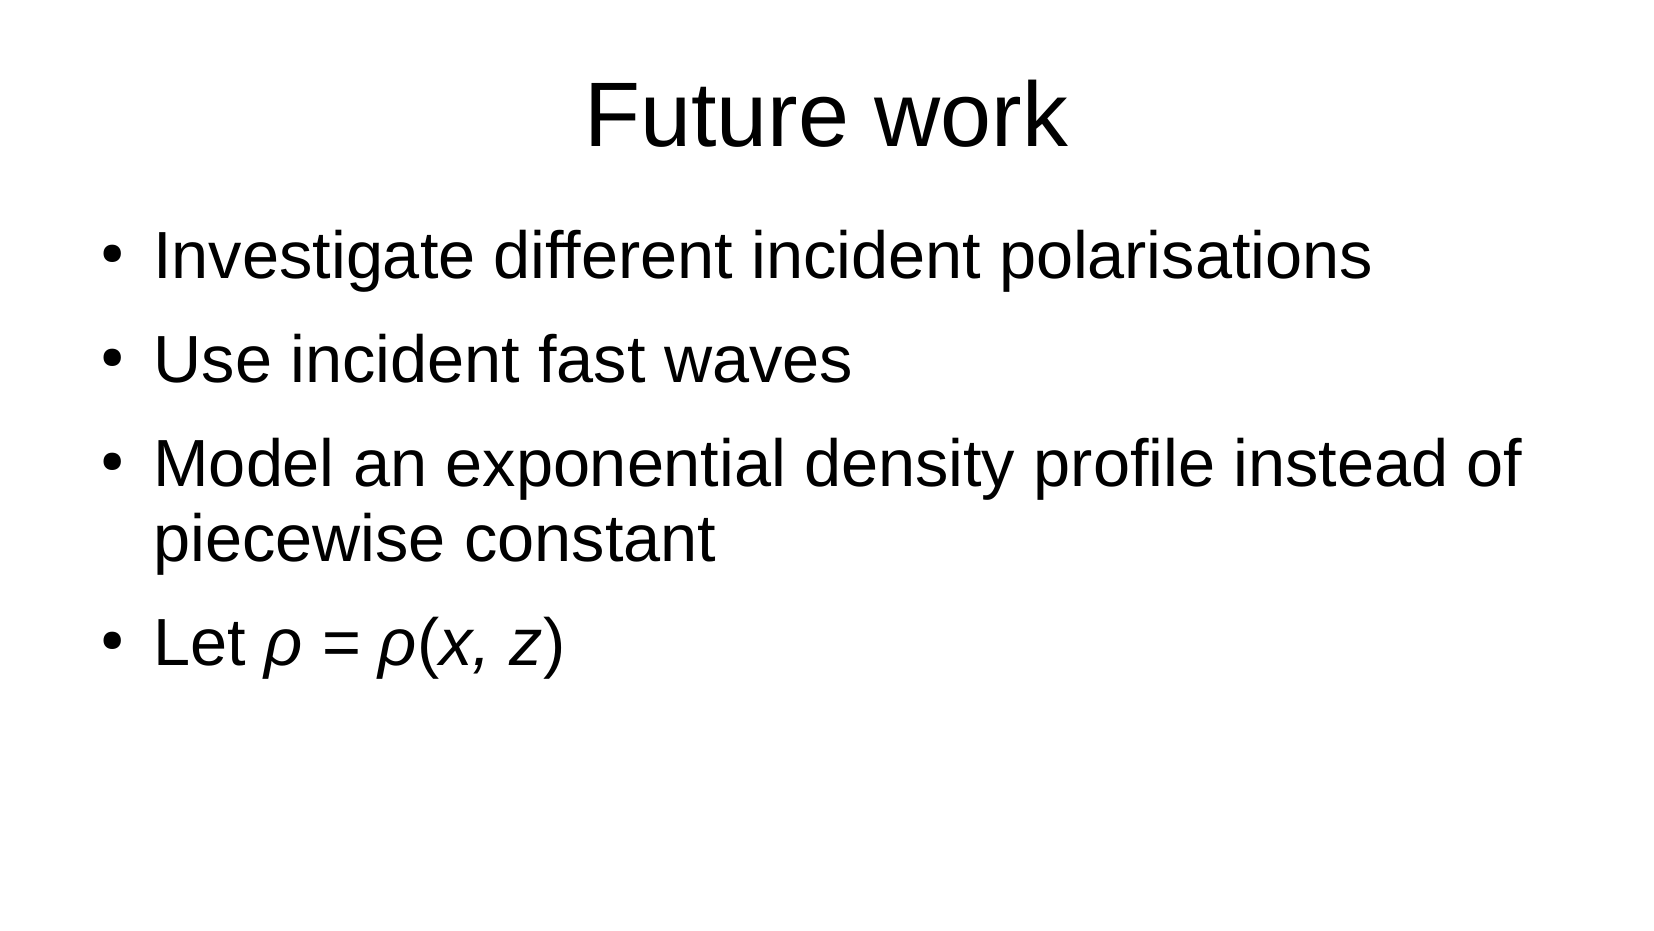

# Future work
Investigate different incident polarisations
Use incident fast waves
Model an exponential density profile instead of piecewise constant
Let ρ = ρ(x, z)